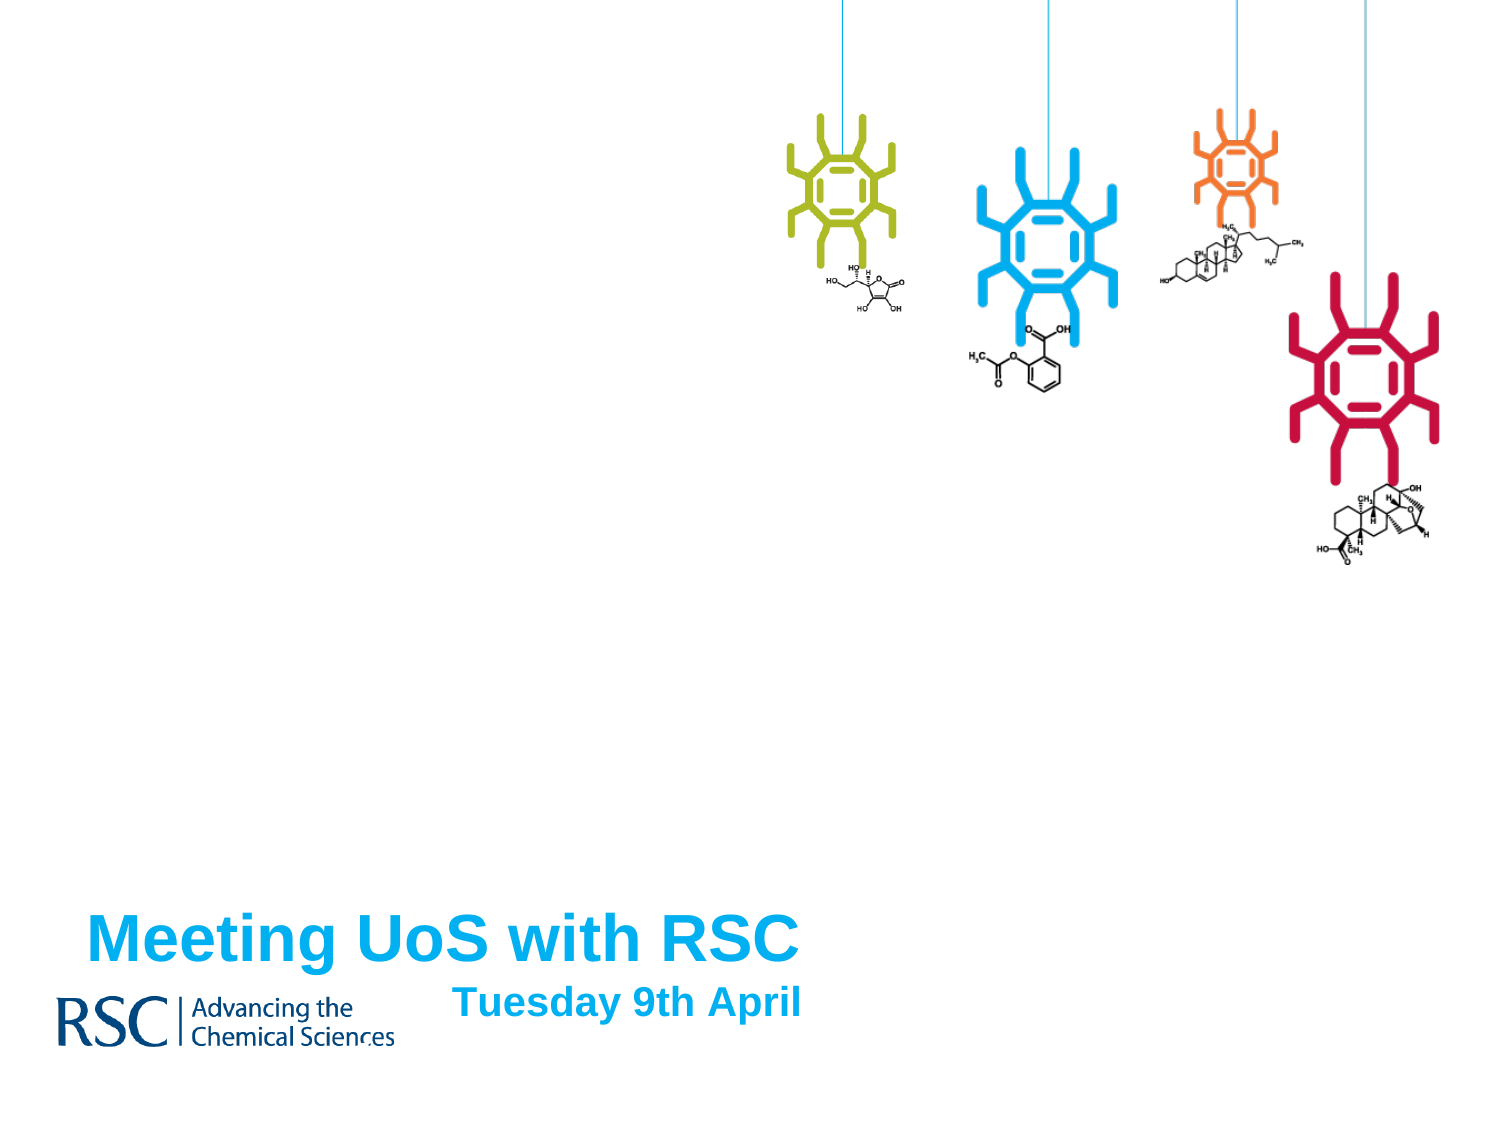

# Meeting UoS with RSC Tuesday 9th April of the pillars of a